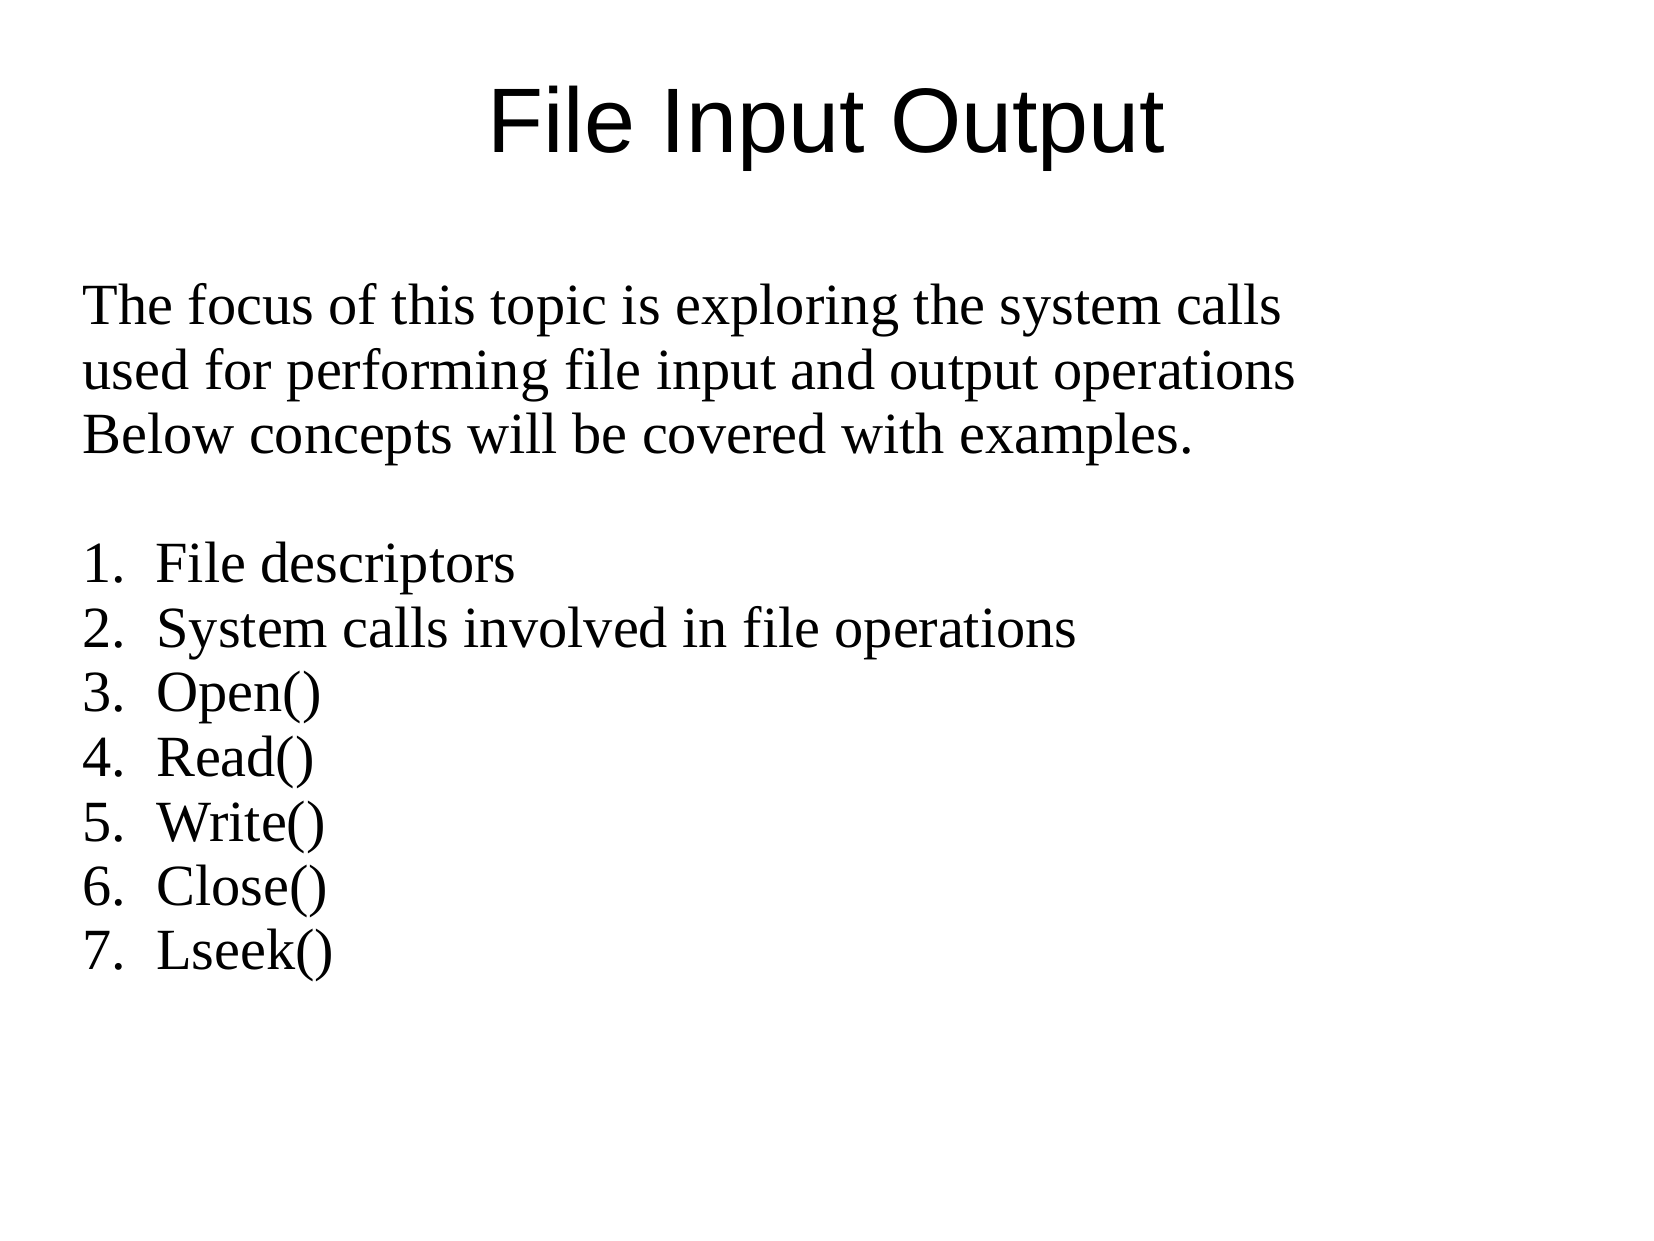

# File Input Output
The focus of this topic is exploring the system calls
used for performing file input and output operations
Below concepts will be covered with examples.
1. File descriptors
2.	System calls involved in file operations
3.	Open()
4.	Read()
5.	Write()
6.	Close()
7.	Lseek()